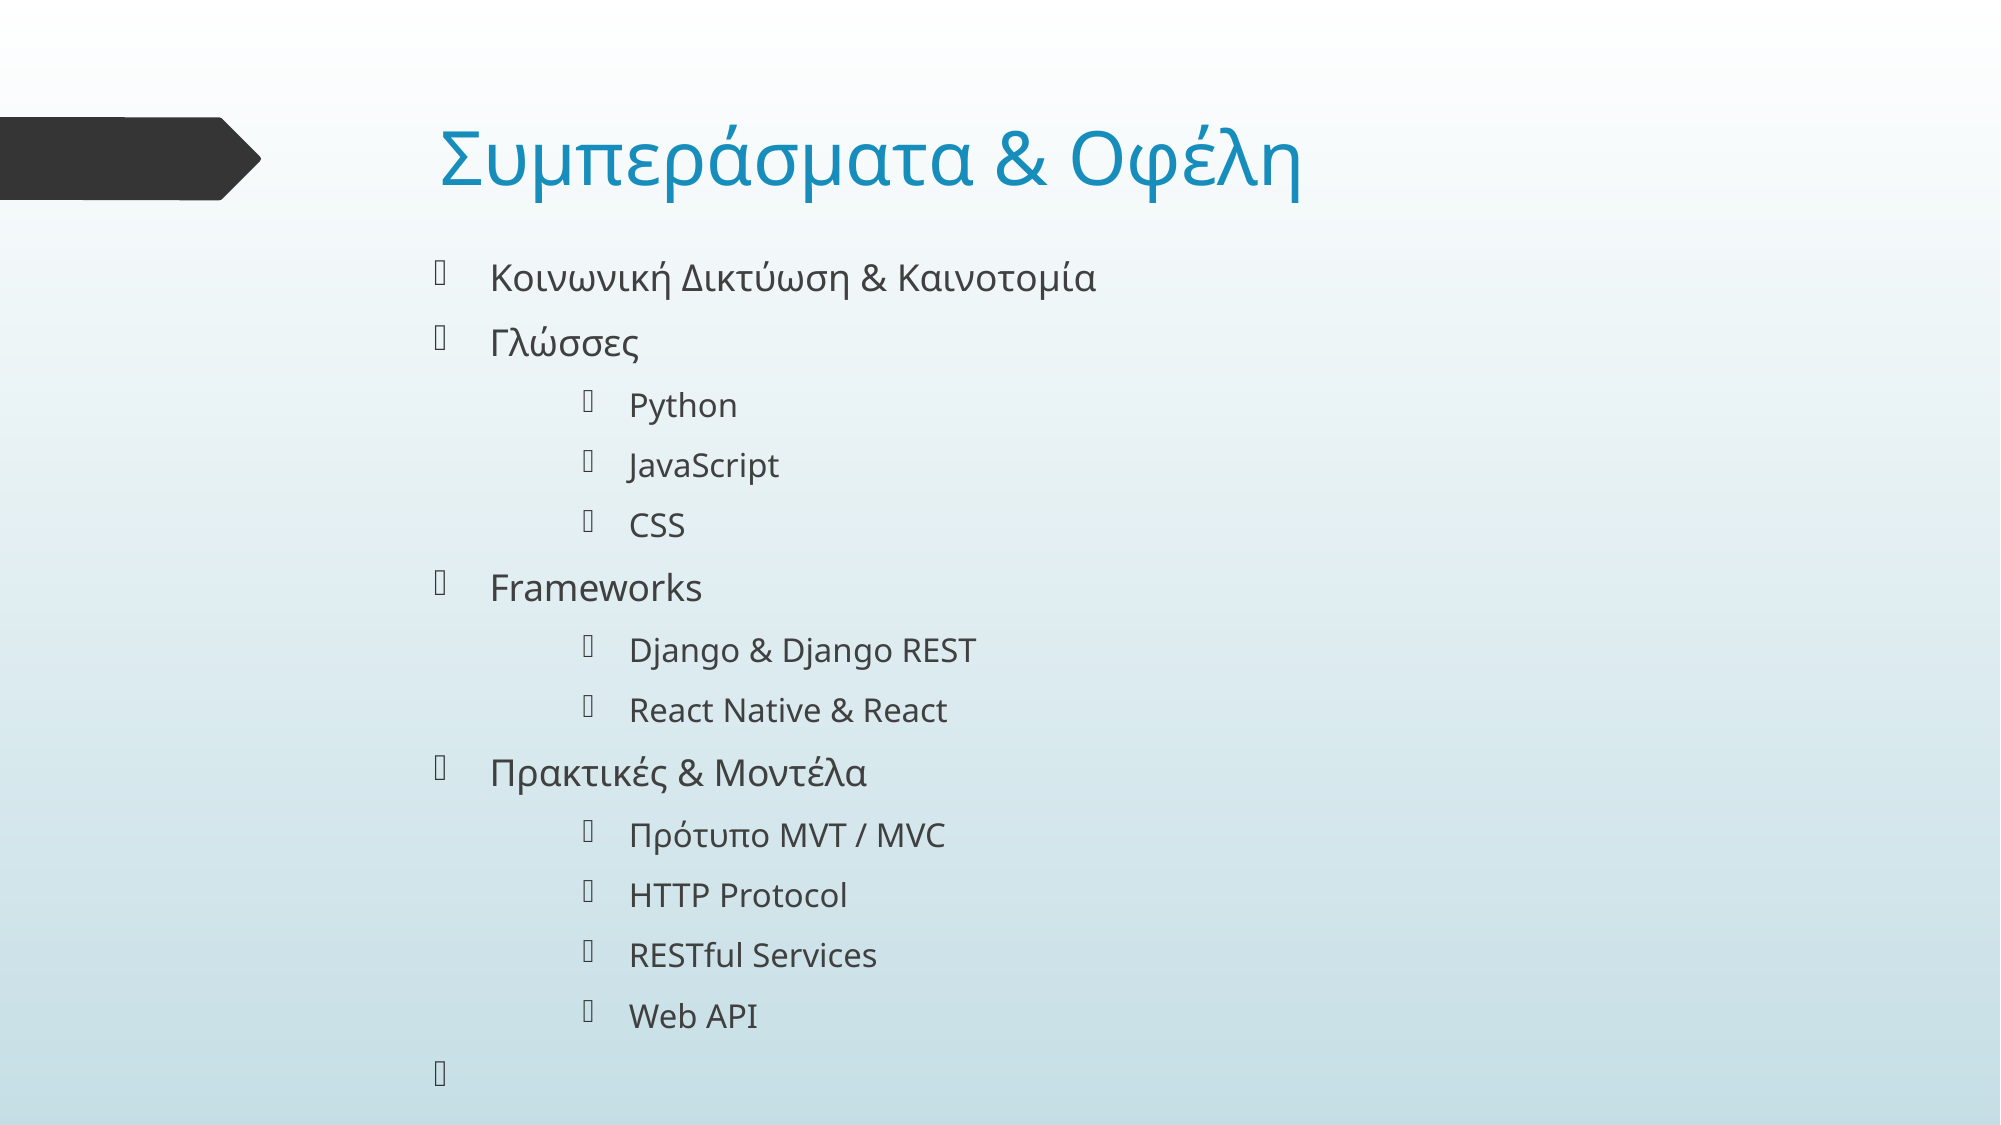

# Συμπεράσματα & Οφέλη
Κοινωνική Δικτύωση & Καινοτομία
Γλώσσες
Python
JavaScript
CSS
Frameworks
Django & Django REST
React Native & React
Πρακτικές & Μοντέλα
Πρότυπο MVT / MVC
HTTP Protocol
RESTful Services
Web API